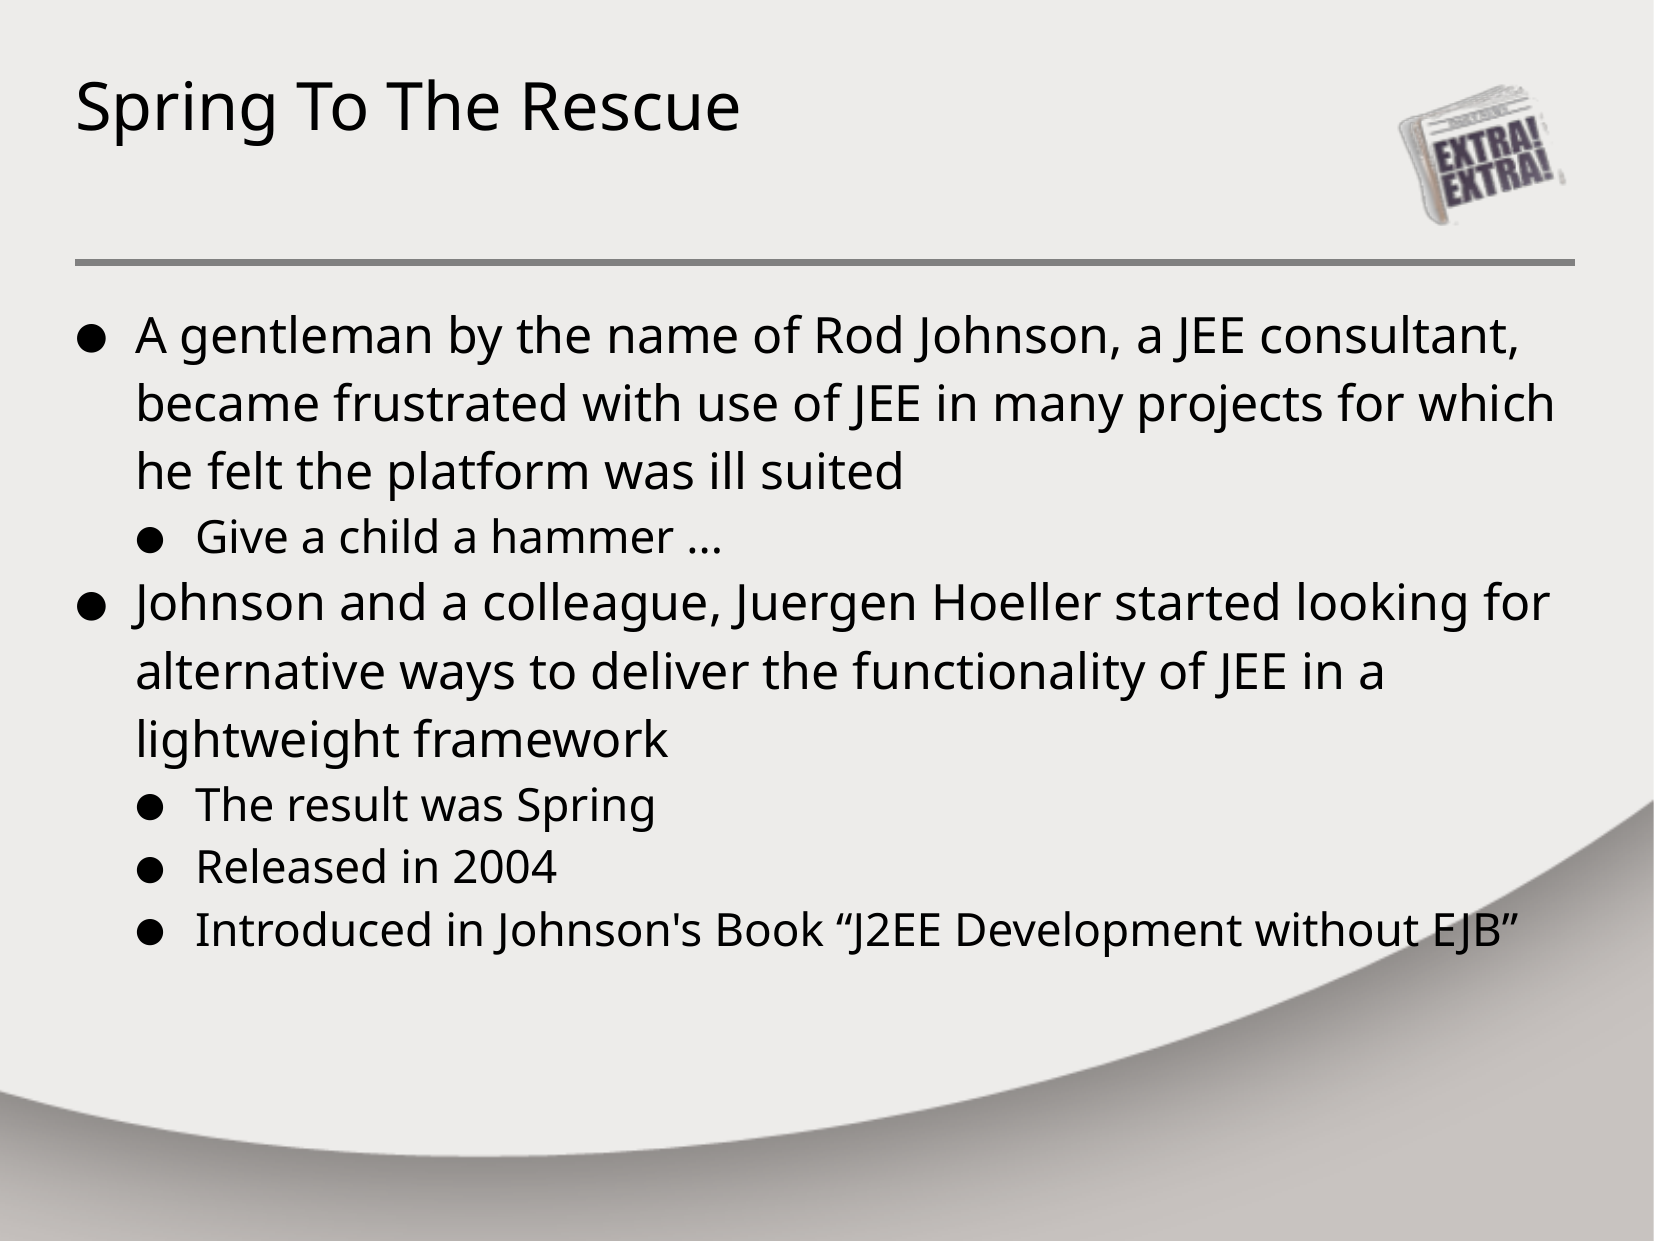

# Spring To The Rescue
A gentleman by the name of Rod Johnson, a JEE consultant, became frustrated with use of JEE in many projects for which he felt the platform was ill suited
Give a child a hammer ...
Johnson and a colleague, Juergen Hoeller started looking for alternative ways to deliver the functionality of JEE in a lightweight framework
The result was Spring
Released in 2004
Introduced in Johnson's Book “J2EE Development without EJB”